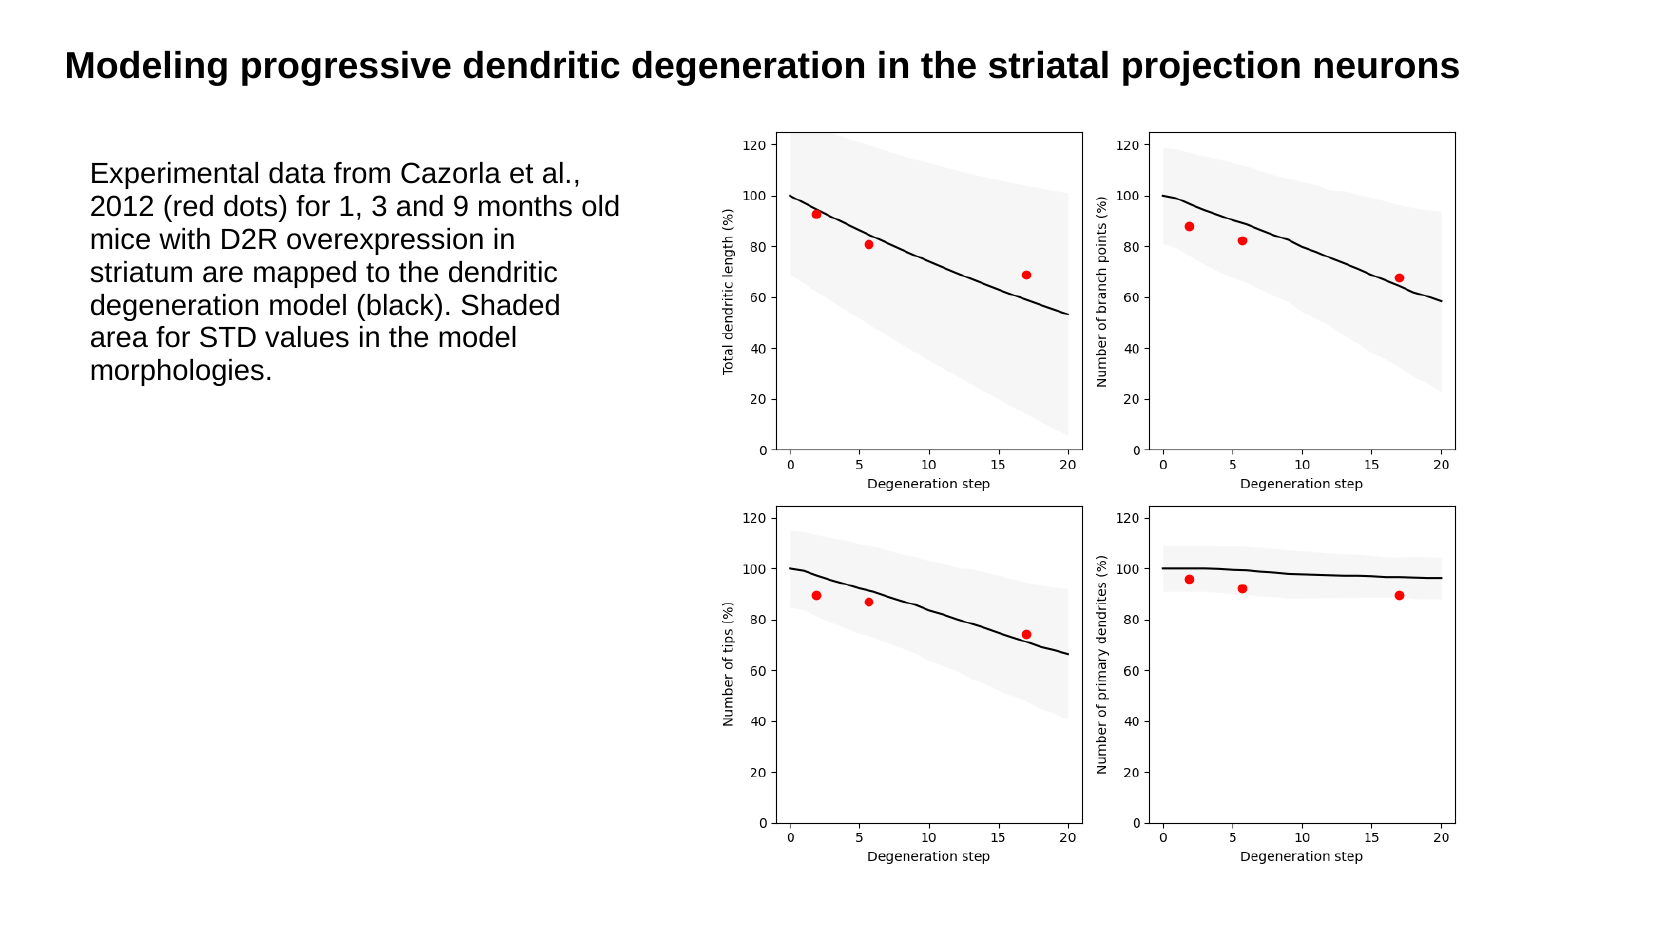

Modeling progressive dendritic degeneration in the striatal projection neurons
Experimental data from Cazorla et al., 2012 (red dots) for 1, 3 and 9 months old mice with D2R overexpression in striatum are mapped to the dendritic degeneration model (black). Shaded area for STD values in the model morphologies.